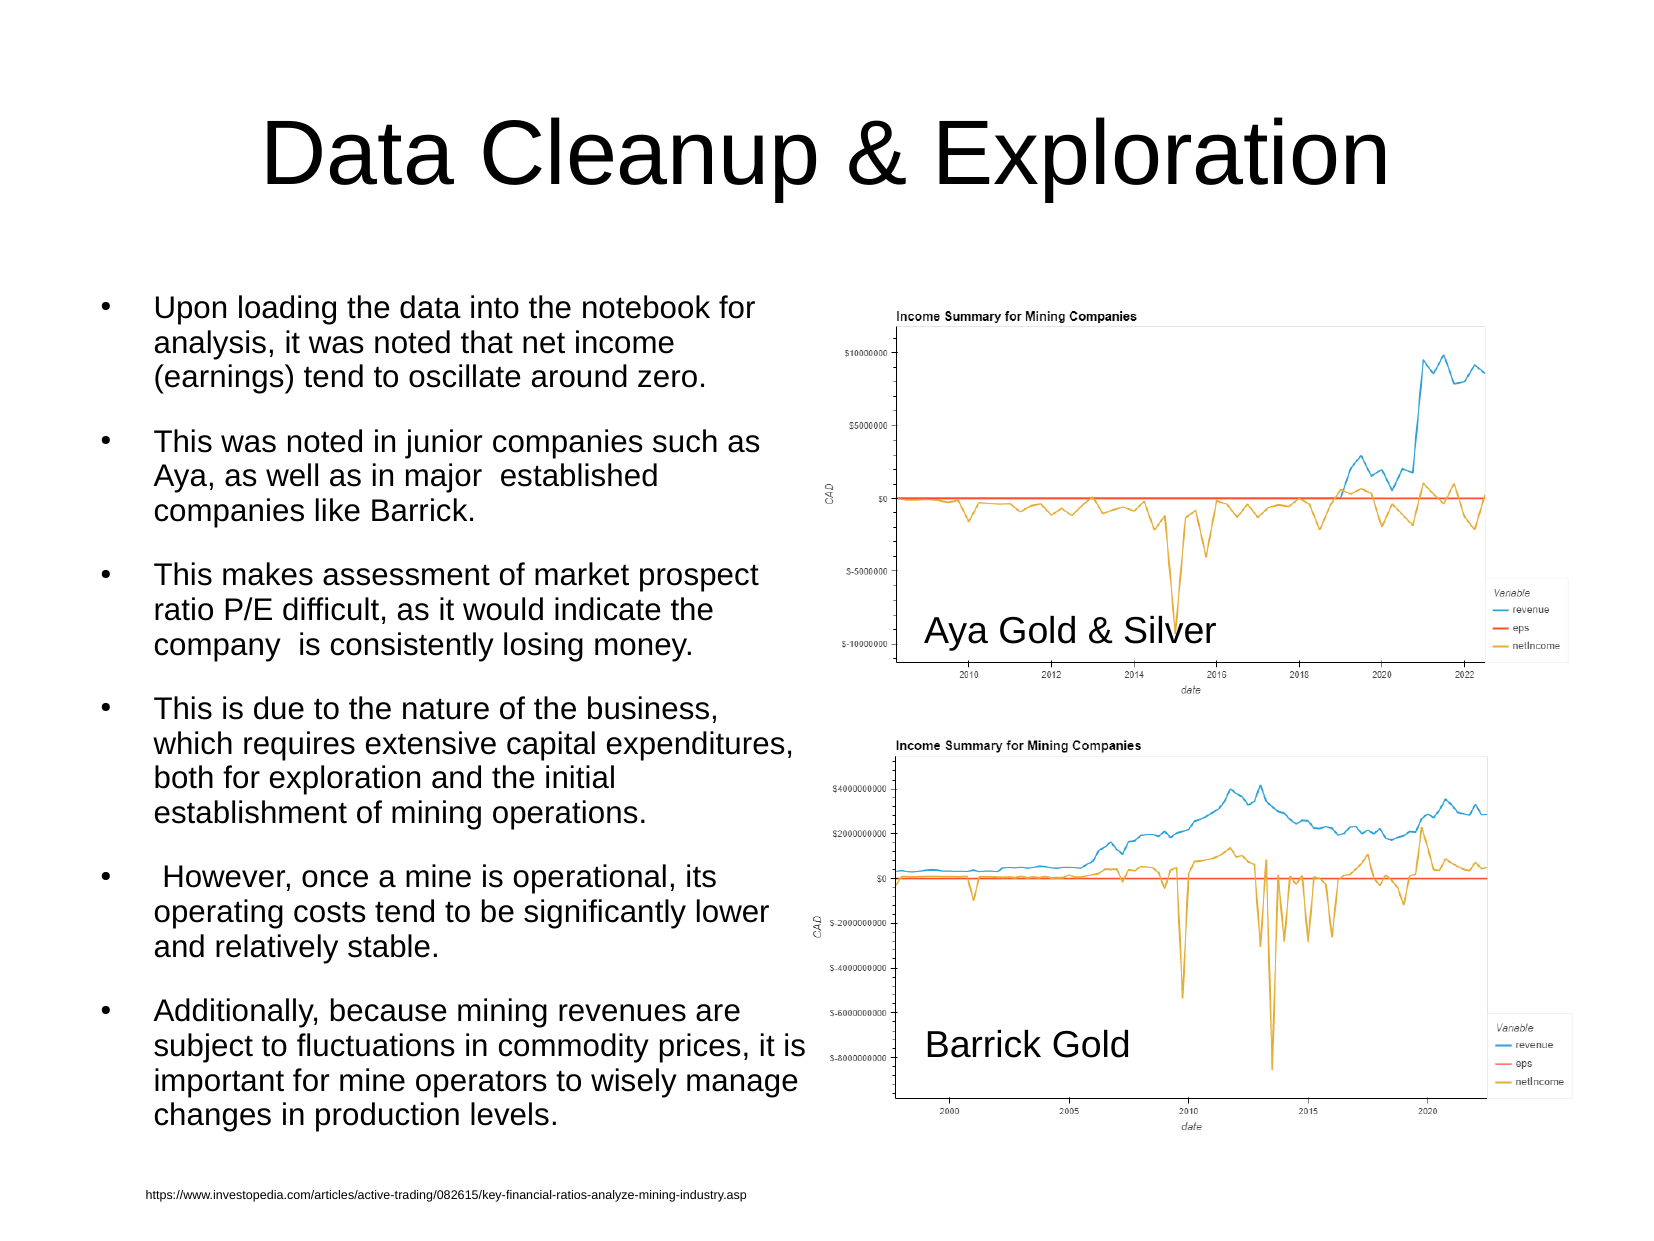

# Data Cleanup & Exploration
Upon loading the data into the notebook for analysis, it was noted that net income (earnings) tend to oscillate around zero.
This was noted in junior companies such as Aya, as well as in major established companies like Barrick.
This makes assessment of market prospect ratio P/E difficult, as it would indicate the company is consistently losing money.
This is due to the nature of the business, which requires extensive capital expenditures, both for exploration and the initial establishment of mining operations.
 However, once a mine is operational, its operating costs tend to be significantly lower and relatively stable.
Additionally, because mining revenues are subject to fluctuations in commodity prices, it is important for mine operators to wisely manage changes in production levels.
Aya Gold & Silver
Barrick Gold
https://www.investopedia.com/articles/active-trading/082615/key-financial-ratios-analyze-mining-industry.asp